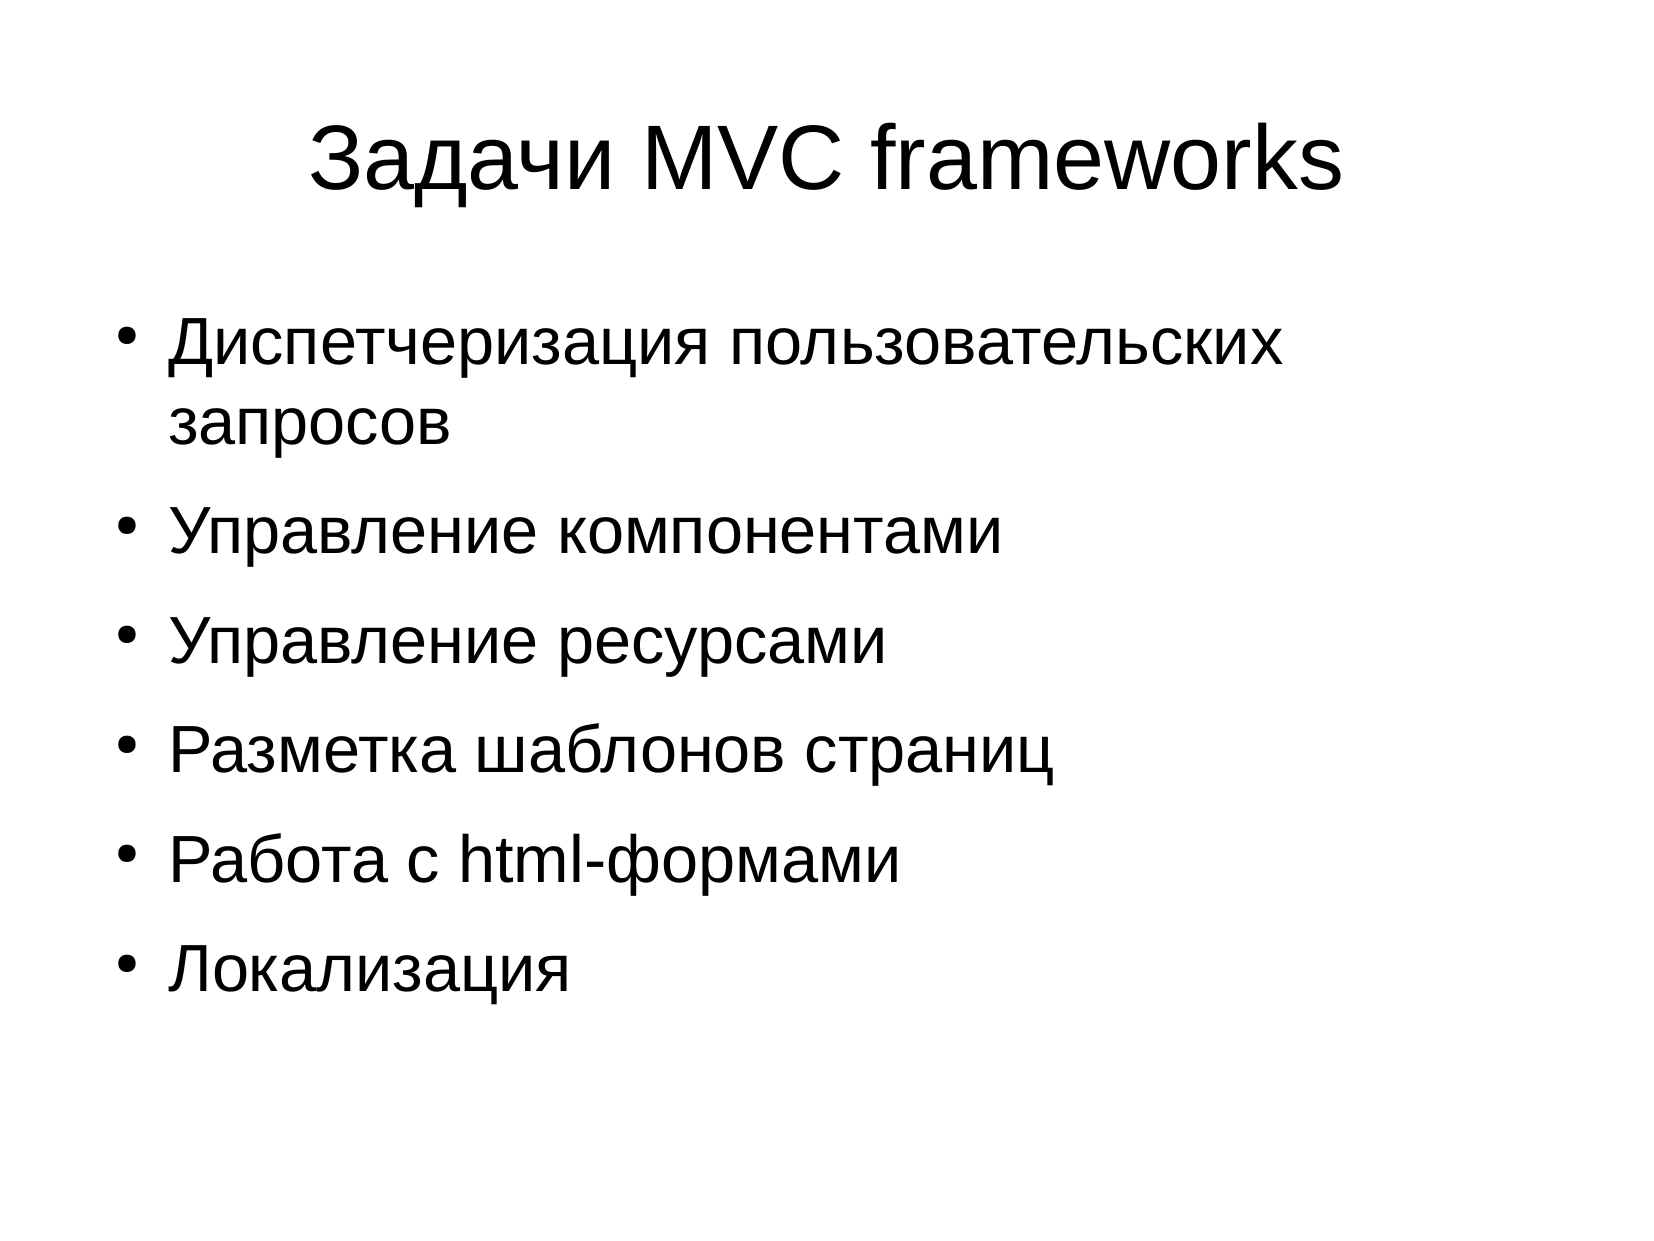

# Задачи MVC frameworks
Диспетчеризация пользовательских запросов
Управление компонентами
Управление ресурсами
Разметка шаблонов страниц
Работа с html-формами
Локализация